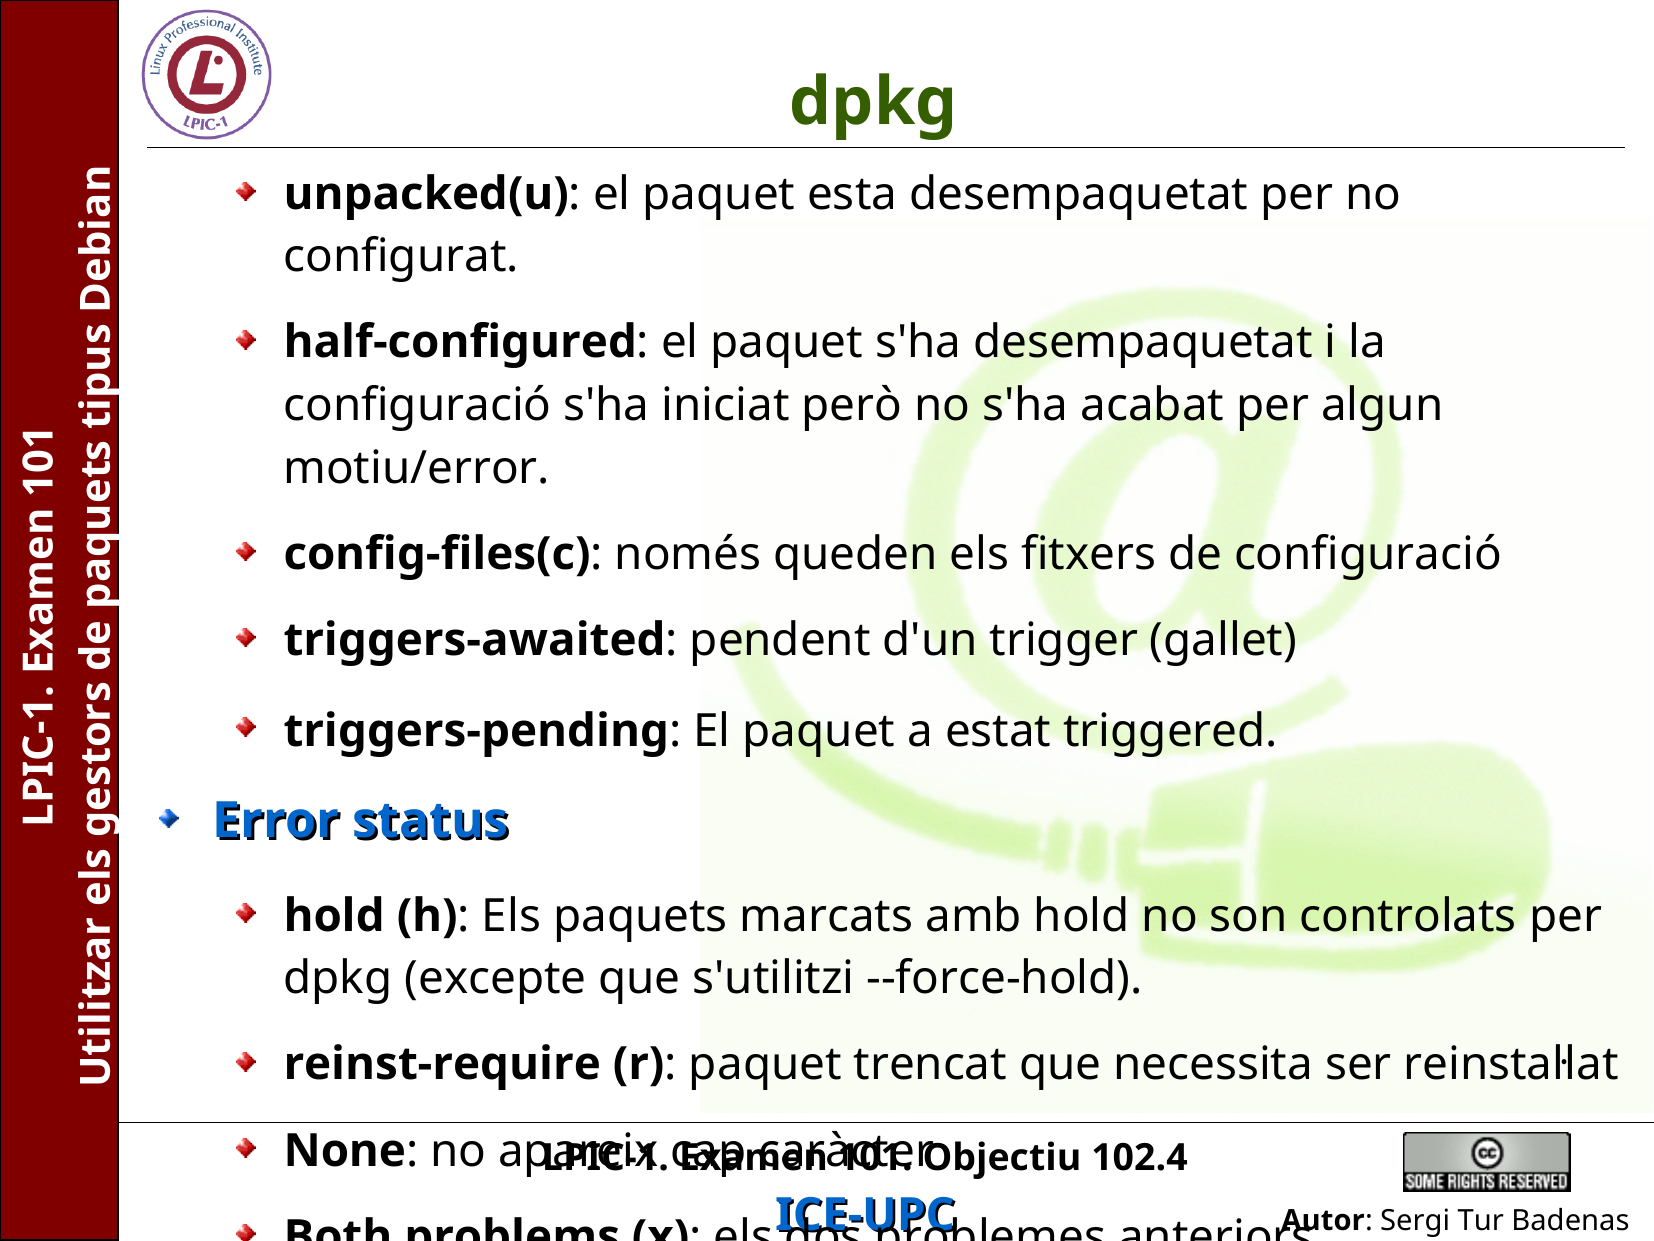

# dpkg
unpacked(u): el paquet esta desempaquetat per no configurat.
half-configured: el paquet s'ha desempaquetat i la configuració s'ha iniciat però no s'ha acabat per algun motiu/error.
config-files(c): només queden els fitxers de configuració
triggers-awaited: pendent d'un trigger (gallet)
triggers-pending: El paquet a estat triggered.
Error status
hold (h): Els paquets marcats amb hold no son controlats per dpkg (excepte que s'utilitzi --force-hold).
reinst-require (r): paquet trencat que necessita ser reinstal·lat
None: no apareix cap caràcter
Both problems (x): els dos problemes anteriors